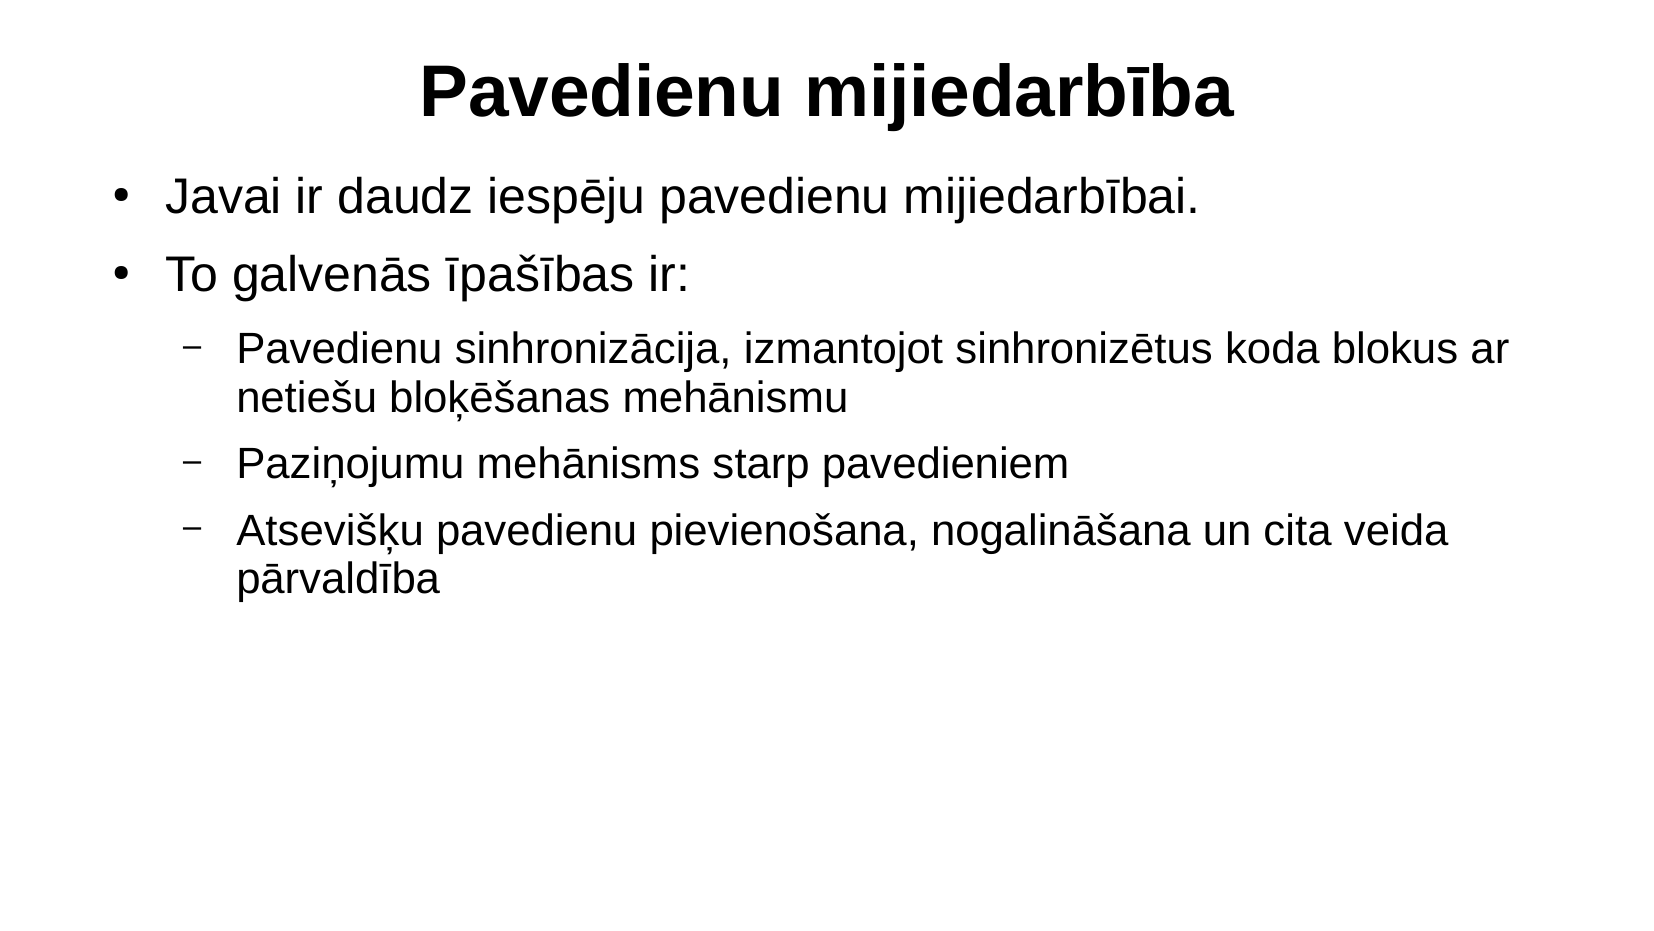

# Pavedienu mijiedarbība
Javai ir daudz iespēju pavedienu mijiedarbībai.
To galvenās īpašības ir:
Pavedienu sinhronizācija, izmantojot sinhronizētus koda blokus ar netiešu bloķēšanas mehānismu
Paziņojumu mehānisms starp pavedieniem
Atsevišķu pavedienu pievienošana, nogalināšana un cita veida pārvaldība